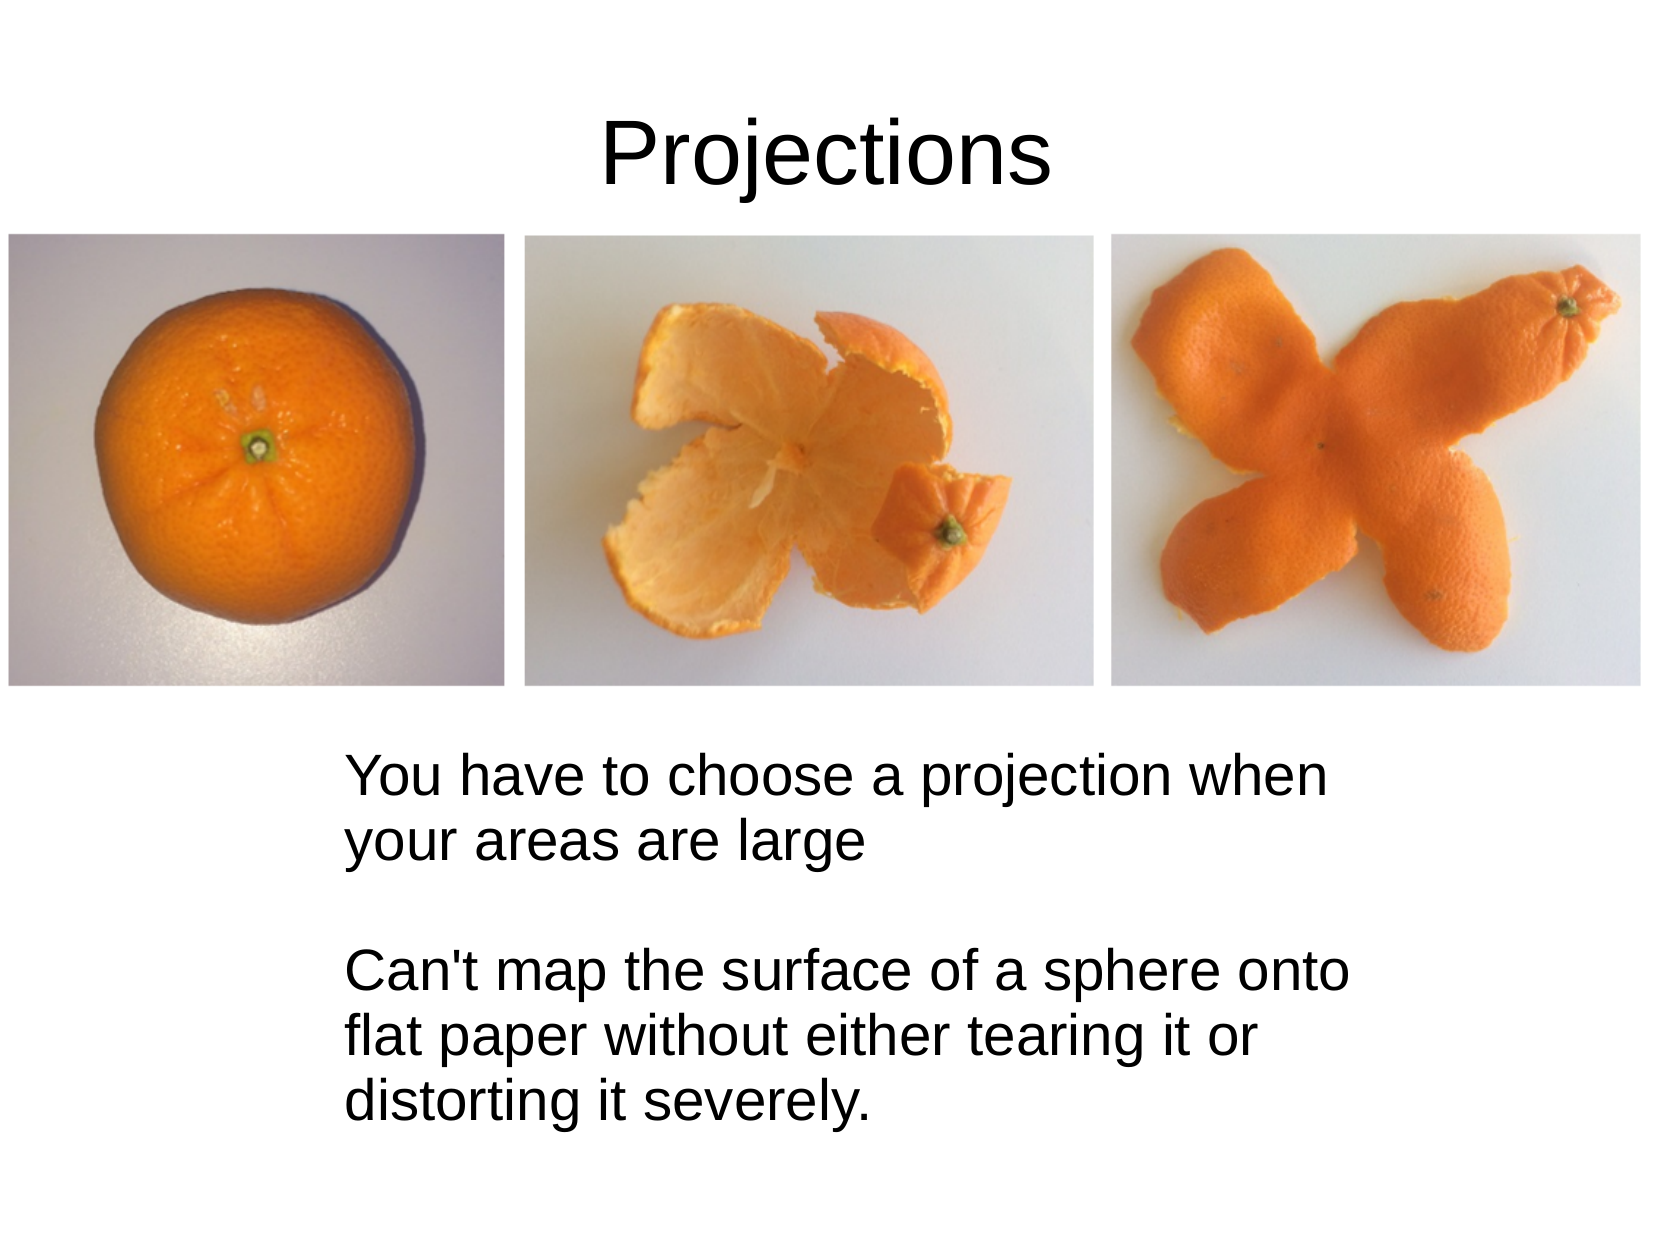

# Projections
You have to choose a projection when your areas are large
Can't map the surface of a sphere onto flat paper without either tearing it or distorting it severely.